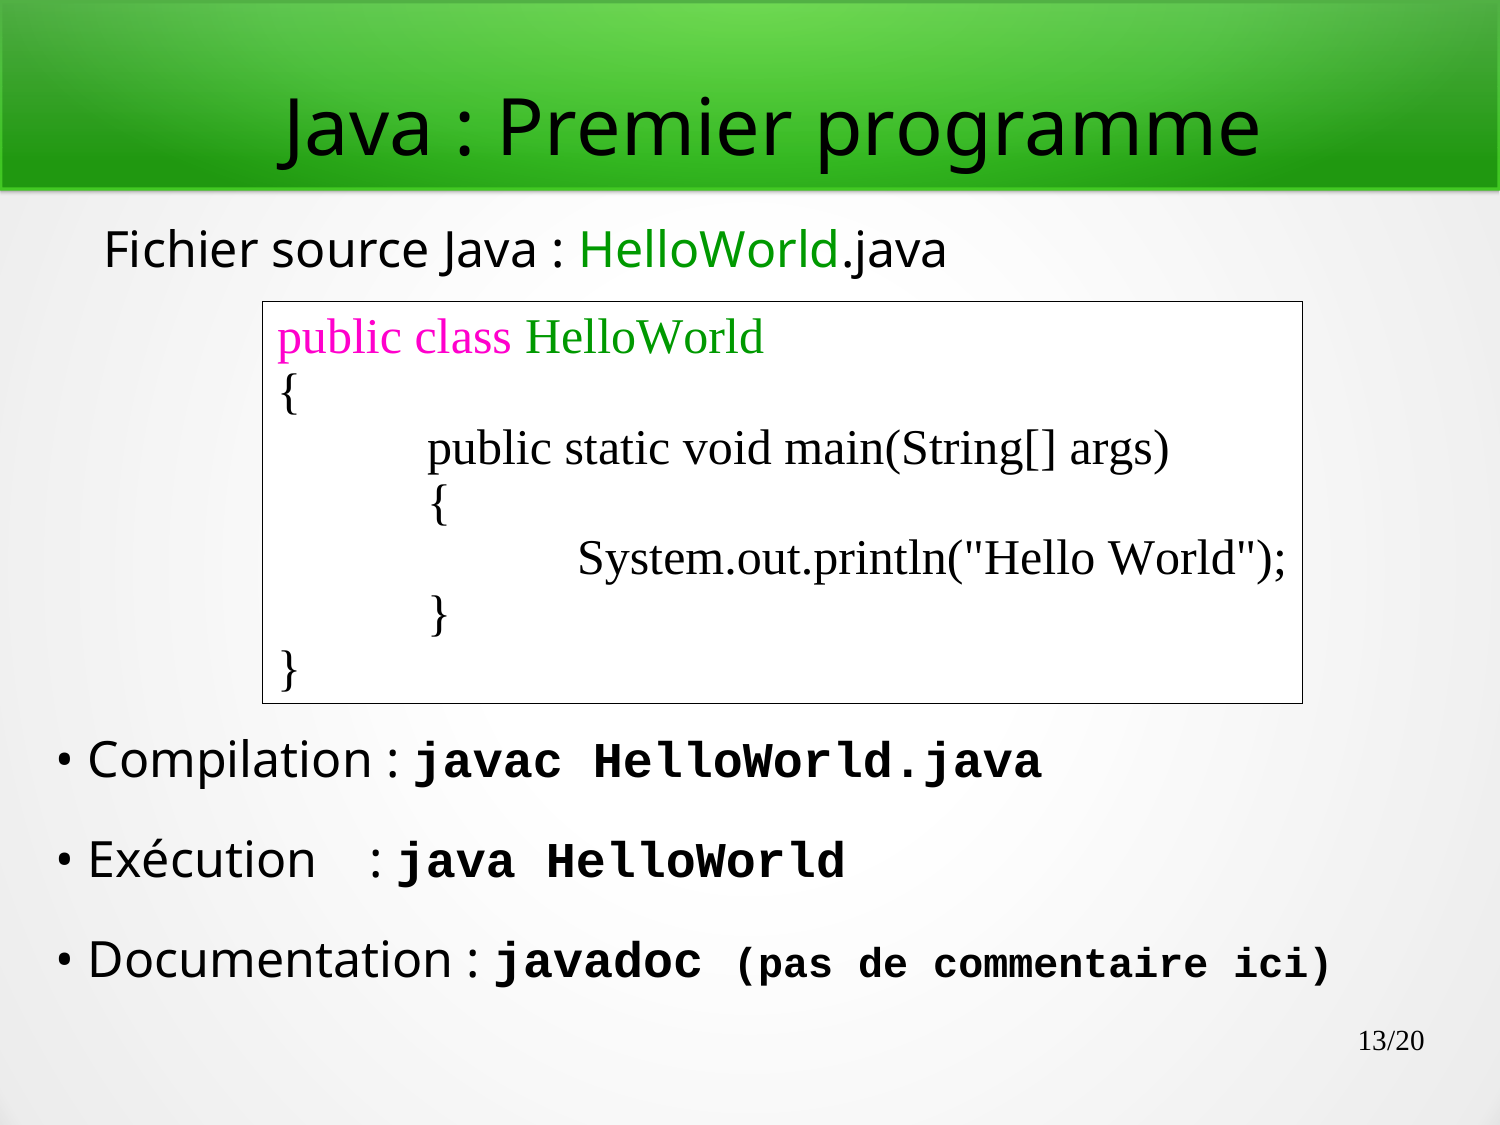

Java : Premier programme
Fichier source Java : HelloWorld.java
public class HelloWorld
{
	public static void main(String[] args)
	{
		System.out.println("Hello World");
	}
}
 Compilation : javac HelloWorld.java
 Exécution : java HelloWorld
 Documentation : javadoc (pas de commentaire ici)‏
13